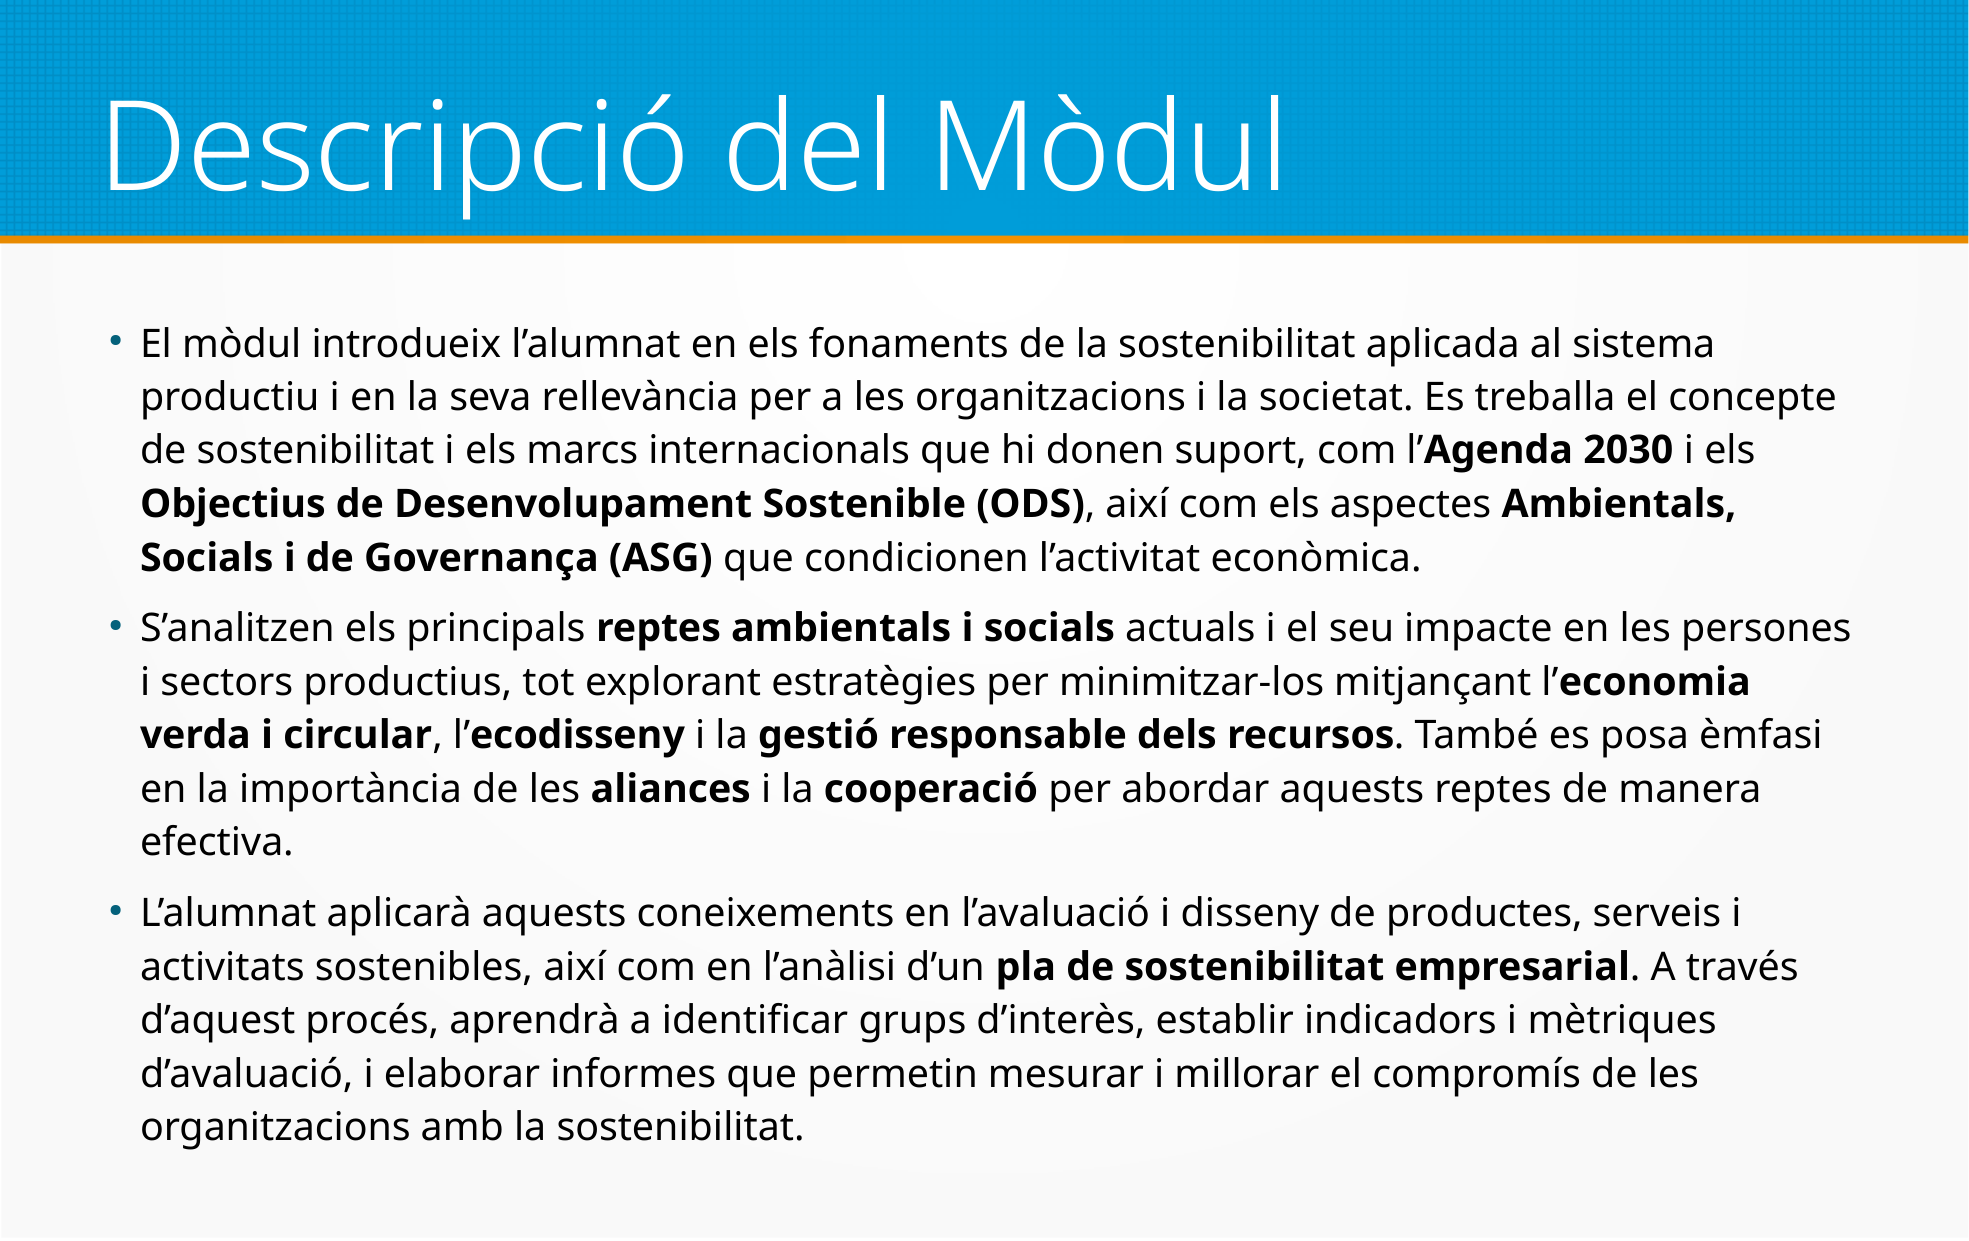

# Descripció del Mòdul
El mòdul introdueix l’alumnat en els fonaments de la sostenibilitat aplicada al sistema productiu i en la seva rellevància per a les organitzacions i la societat. Es treballa el concepte de sostenibilitat i els marcs internacionals que hi donen suport, com l’Agenda 2030 i els Objectius de Desenvolupament Sostenible (ODS), així com els aspectes Ambientals, Socials i de Governança (ASG) que condicionen l’activitat econòmica.
S’analitzen els principals reptes ambientals i socials actuals i el seu impacte en les persones i sectors productius, tot explorant estratègies per minimitzar-los mitjançant l’economia verda i circular, l’ecodisseny i la gestió responsable dels recursos. També es posa èmfasi en la importància de les aliances i la cooperació per abordar aquests reptes de manera efectiva.
L’alumnat aplicarà aquests coneixements en l’avaluació i disseny de productes, serveis i activitats sostenibles, així com en l’anàlisi d’un pla de sostenibilitat empresarial. A través d’aquest procés, aprendrà a identificar grups d’interès, establir indicadors i mètriques d’avaluació, i elaborar informes que permetin mesurar i millorar el compromís de les organitzacions amb la sostenibilitat.